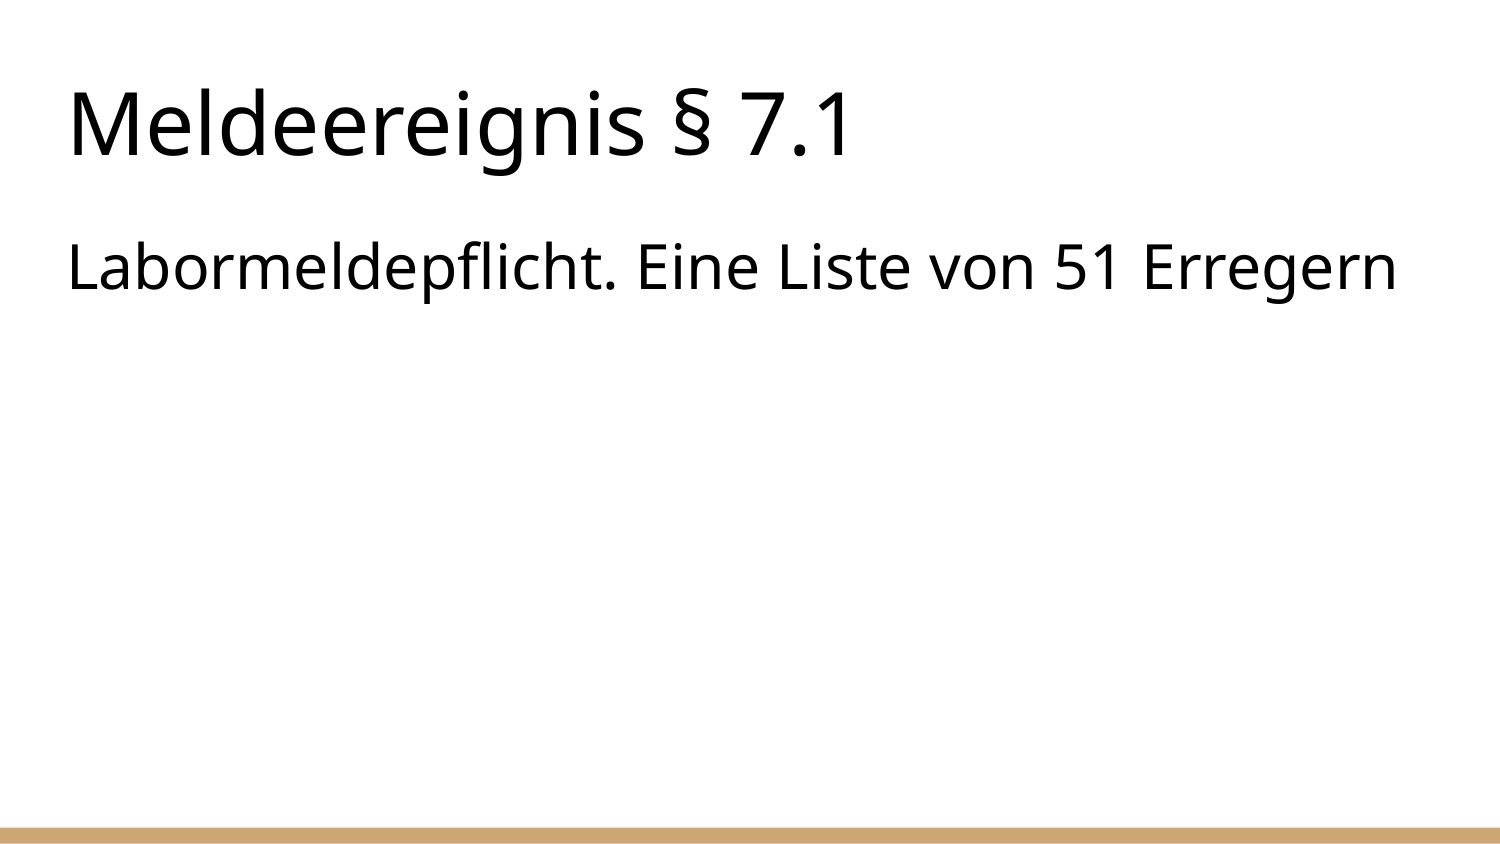

# Meldeereignis § 7.1
Labormeldepflicht. Eine Liste von 51 Erregern